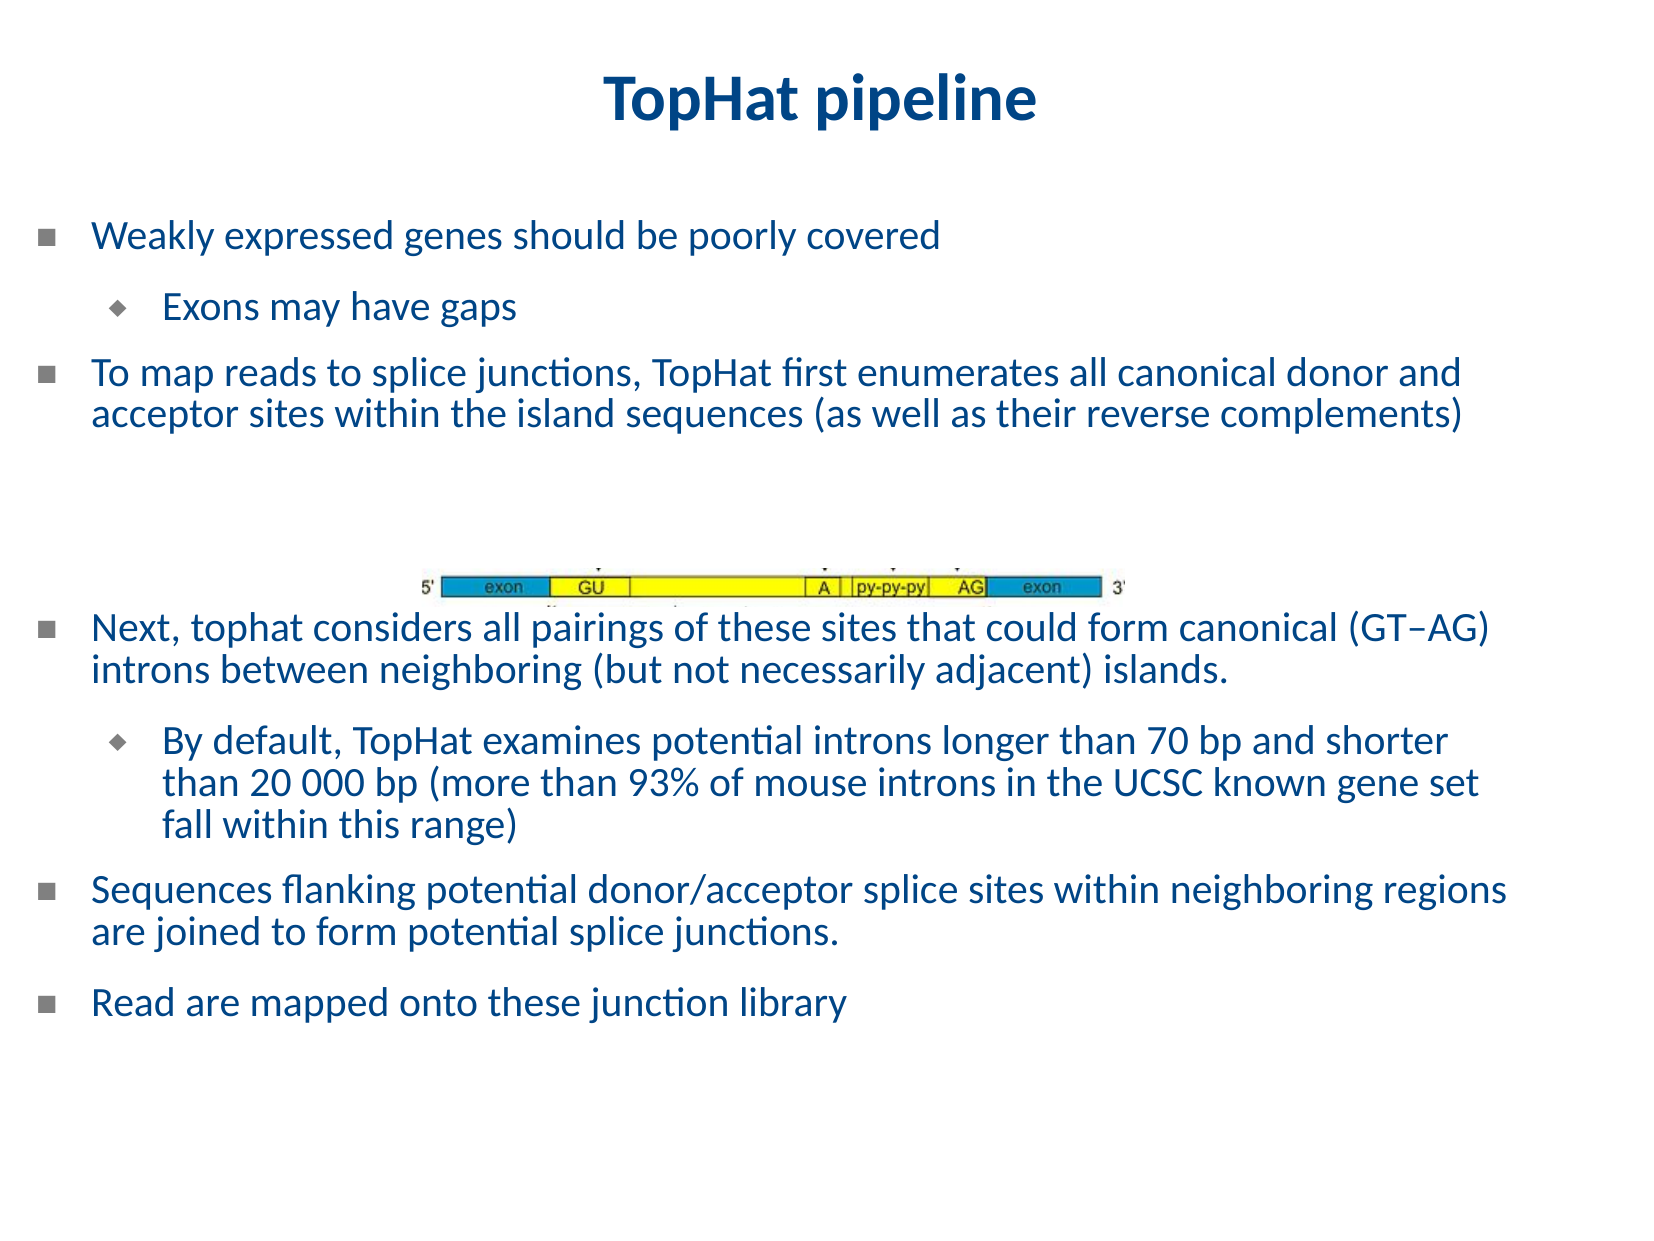

# TopHat pipeline
Weakly expressed genes should be poorly covered
Exons may have gaps
To map reads to splice junctions, TopHat first enumerates all canonical donor and acceptor sites within the island sequences (as well as their reverse complements)
Next, tophat considers all pairings of these sites that could form canonical (GT–AG) introns between neighboring (but not necessarily adjacent) islands.
By default, TopHat examines potential introns longer than 70 bp and shorter than 20 000 bp (more than 93% of mouse introns in the UCSC known gene set fall within this range)
Sequences flanking potential donor/acceptor splice sites within neighboring regions are joined to form potential splice junctions.
Read are mapped onto these junction library